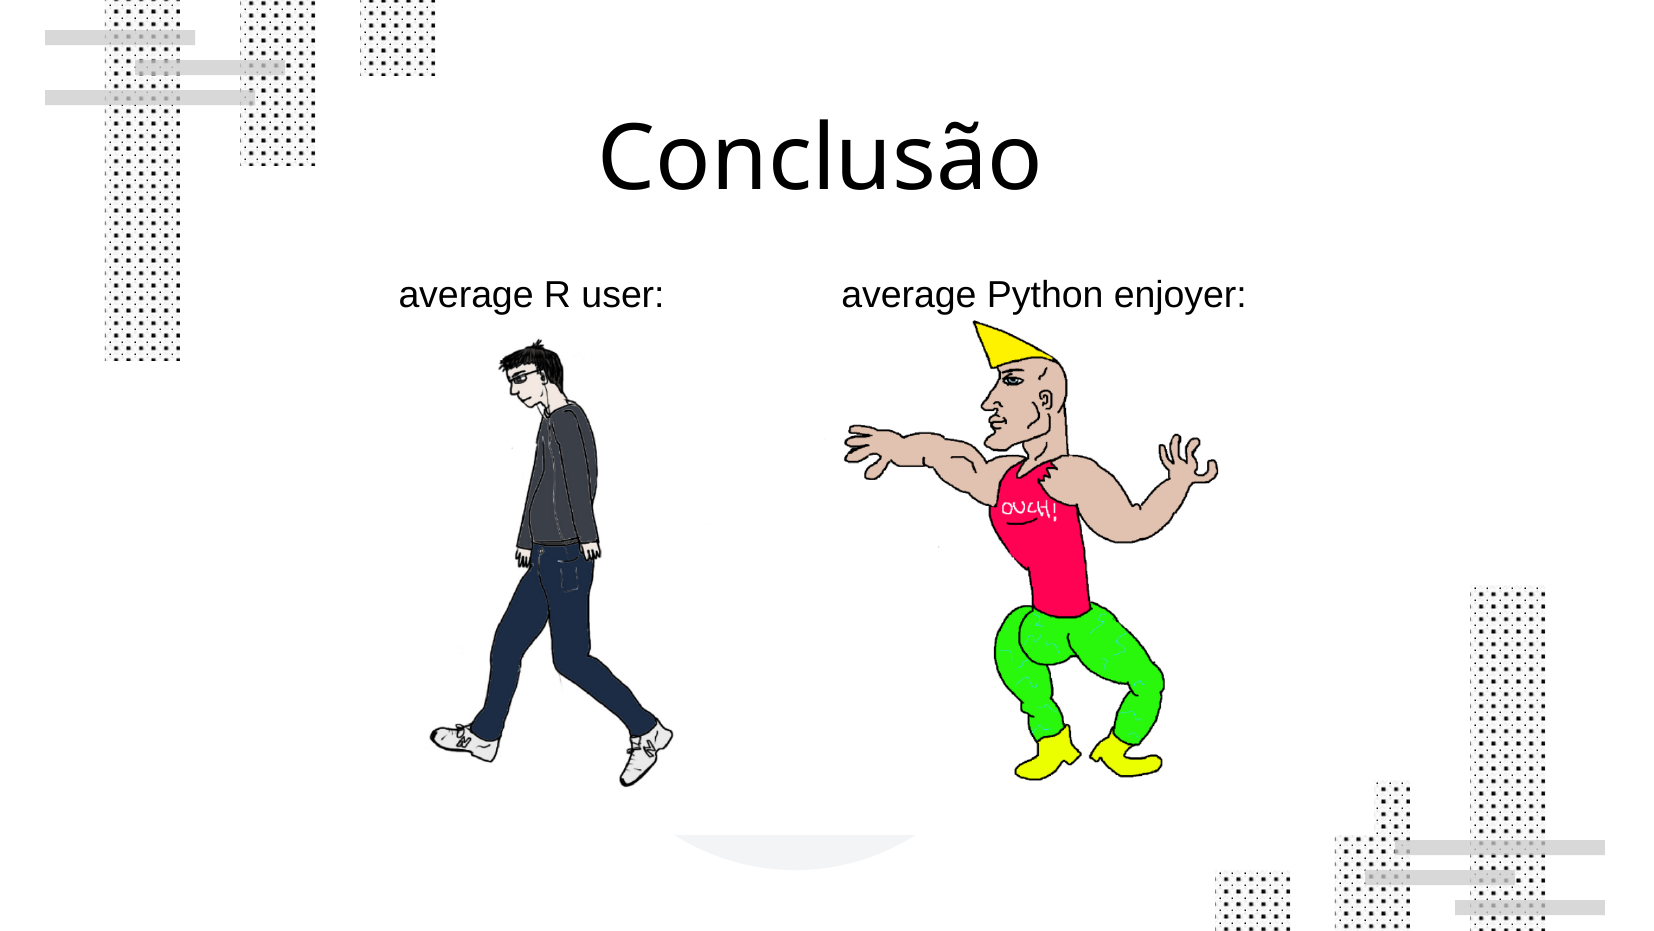

# Conclusão
average R user:
average Python enjoyer: